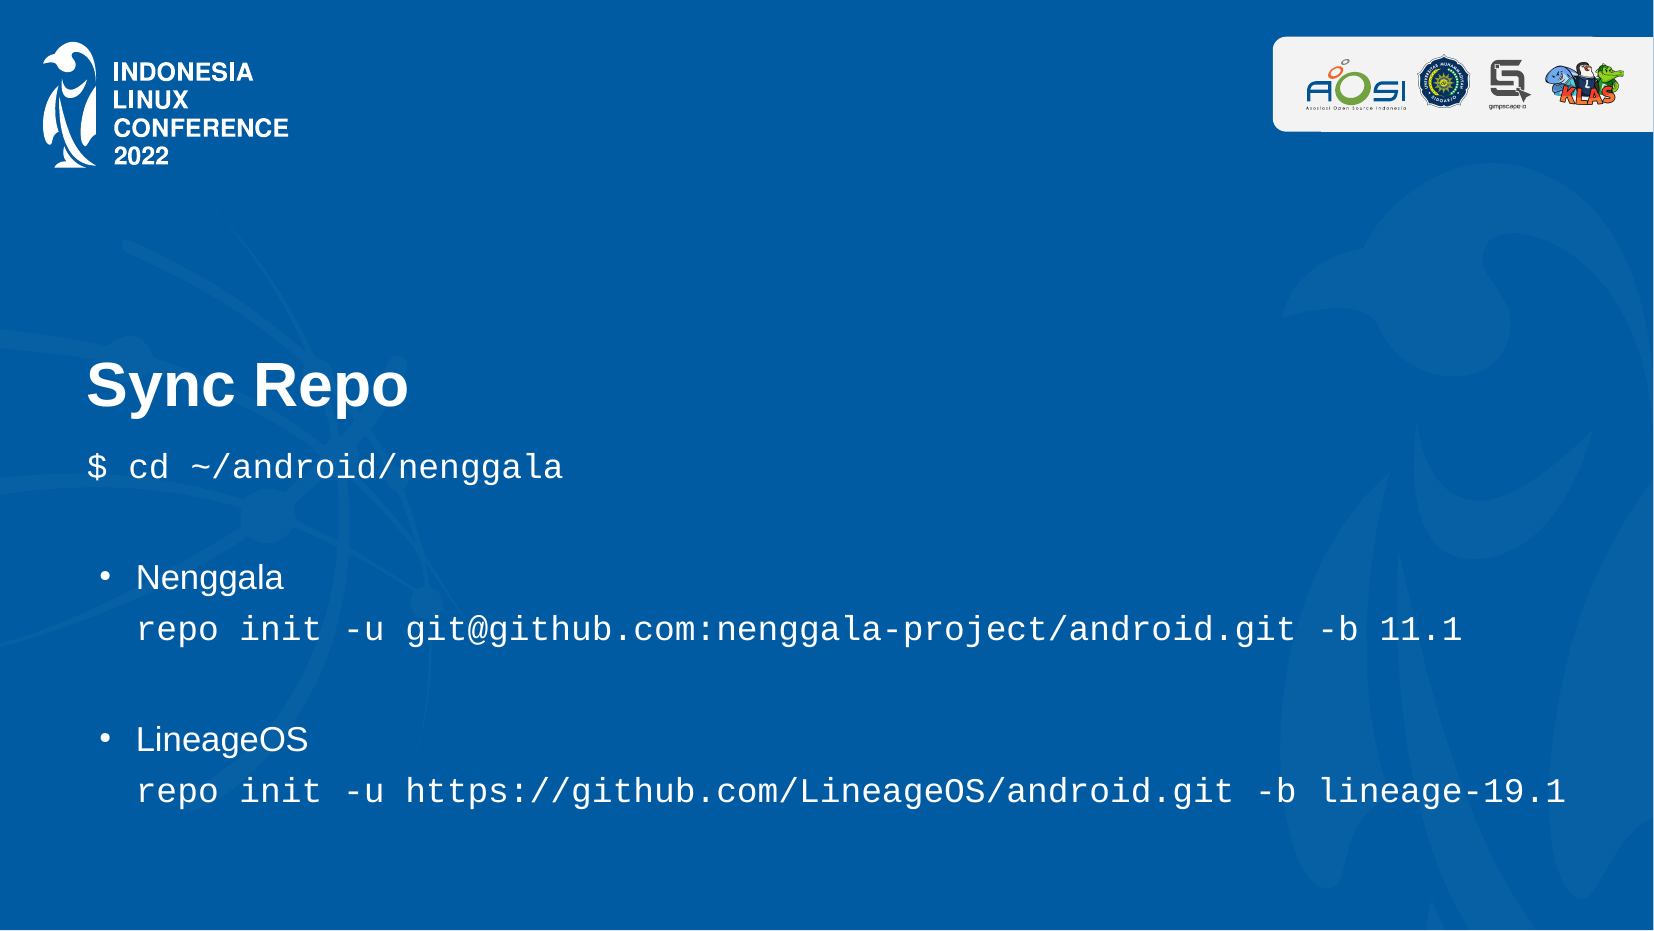

# Sync Repo
$ cd ~/android/nenggala
Nenggala
repo init -u git@github.com:nenggala-project/android.git -b 11.1
LineageOS
repo init -u https://github.com/LineageOS/android.git -b lineage-19.1